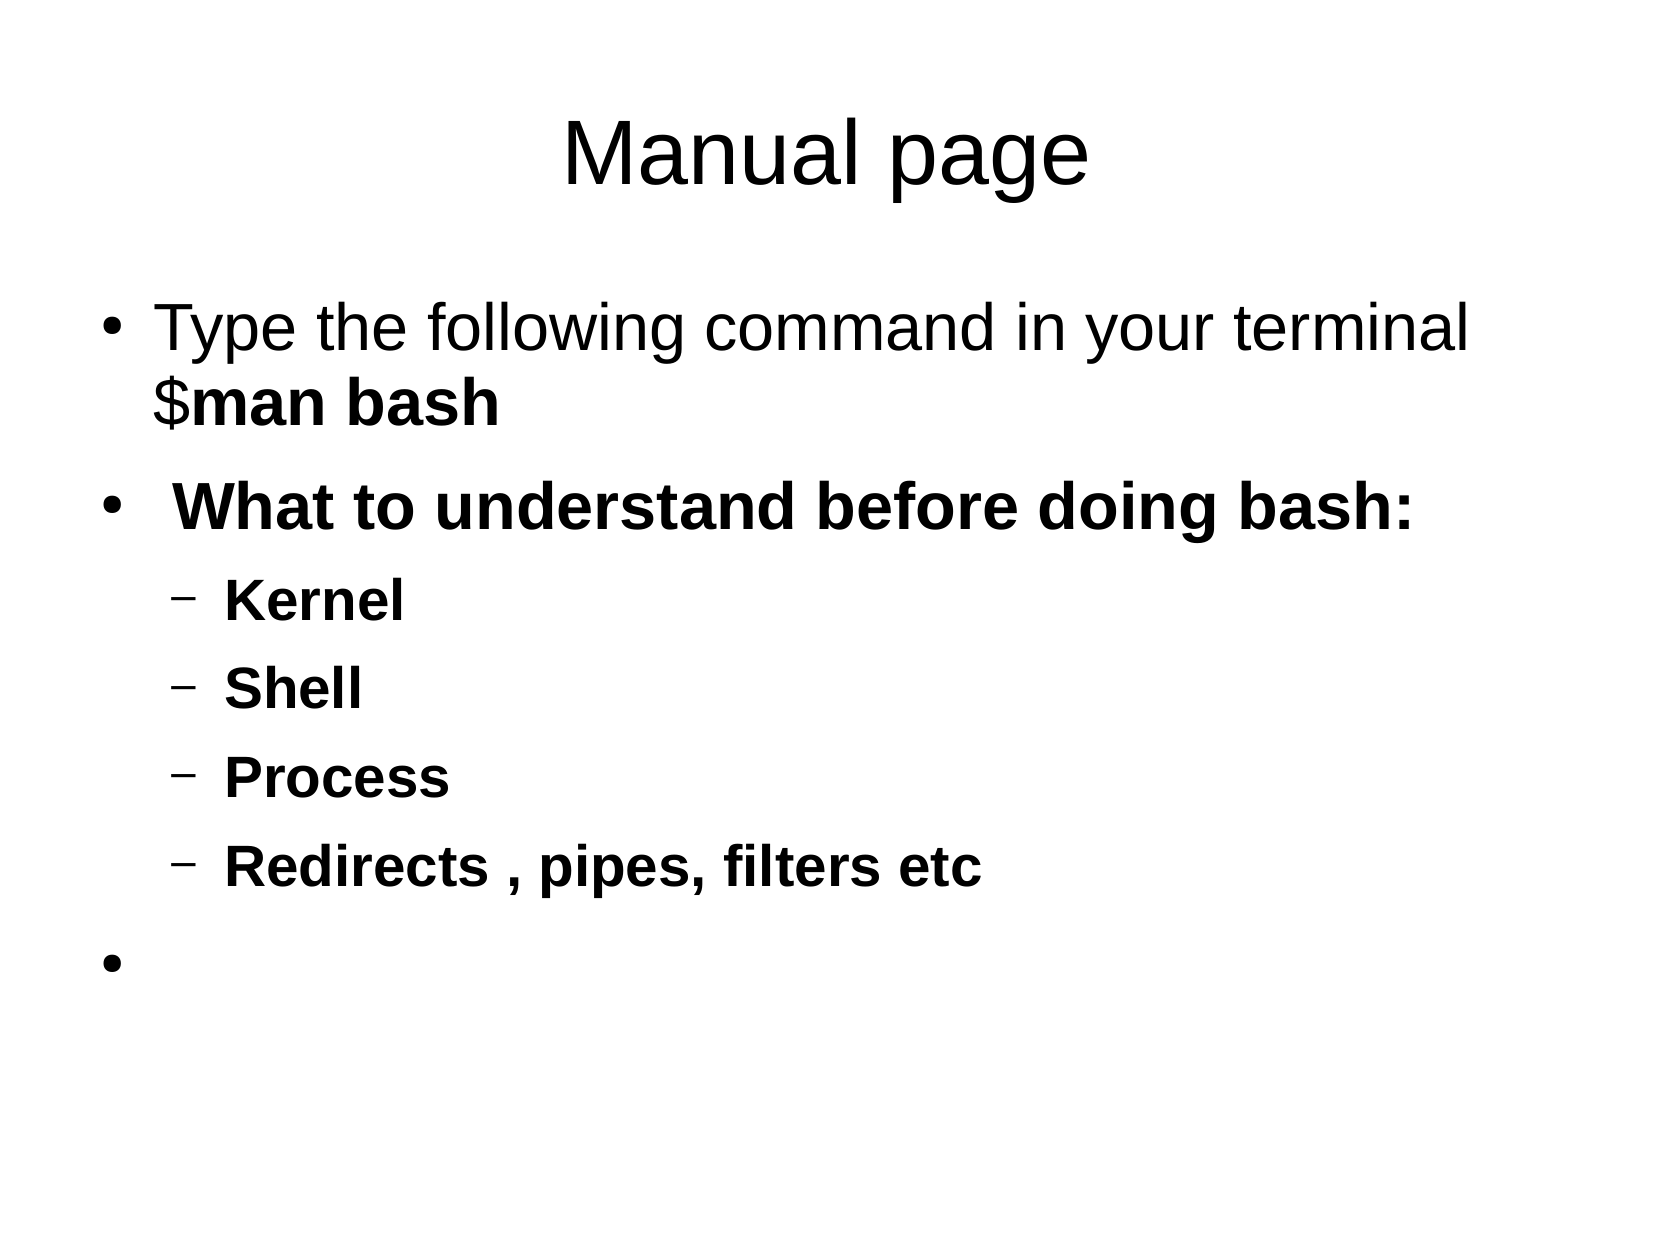

# Manual page
Type the following command in your terminal $man bash
 What to understand before doing bash:
Kernel
Shell
Process
Redirects , pipes, filters etc